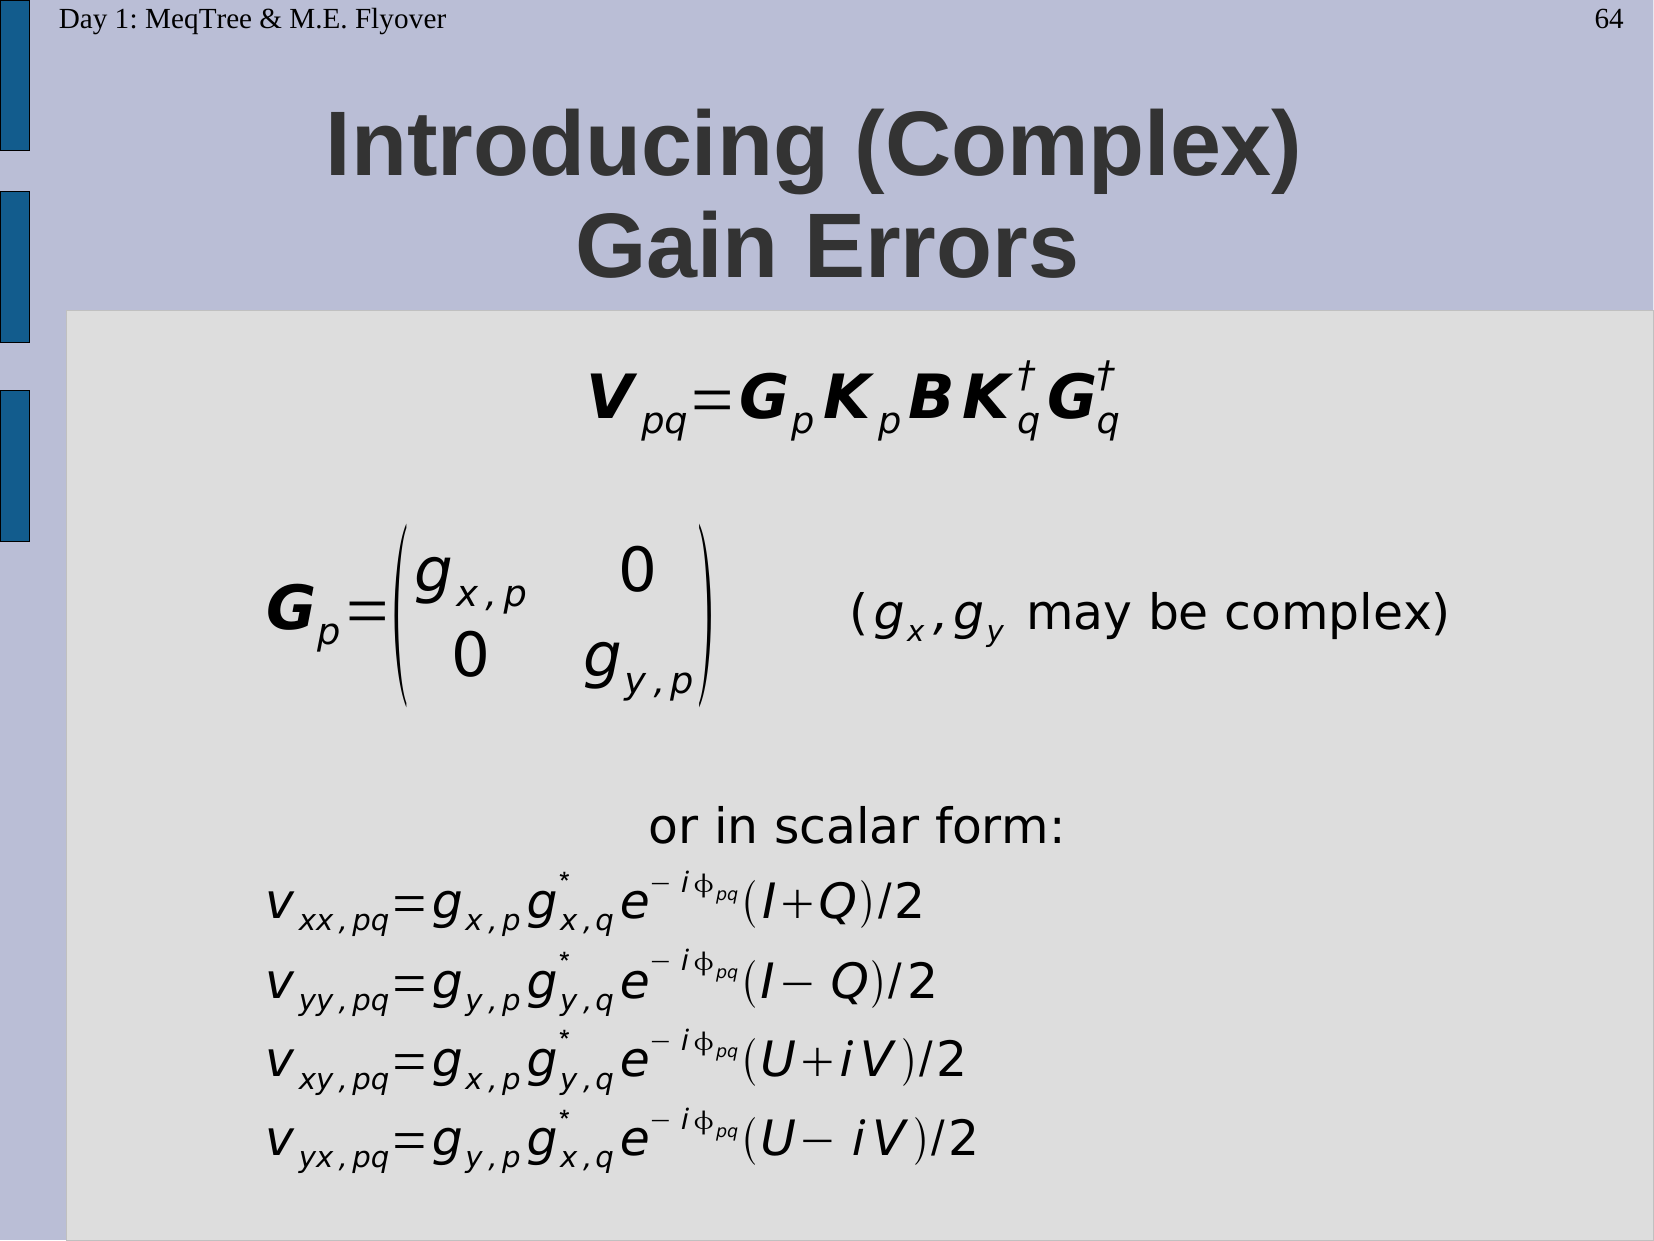

Day 1: MeqTree & M.E. Flyover
64
# Introducing (Complex) Gain Errors